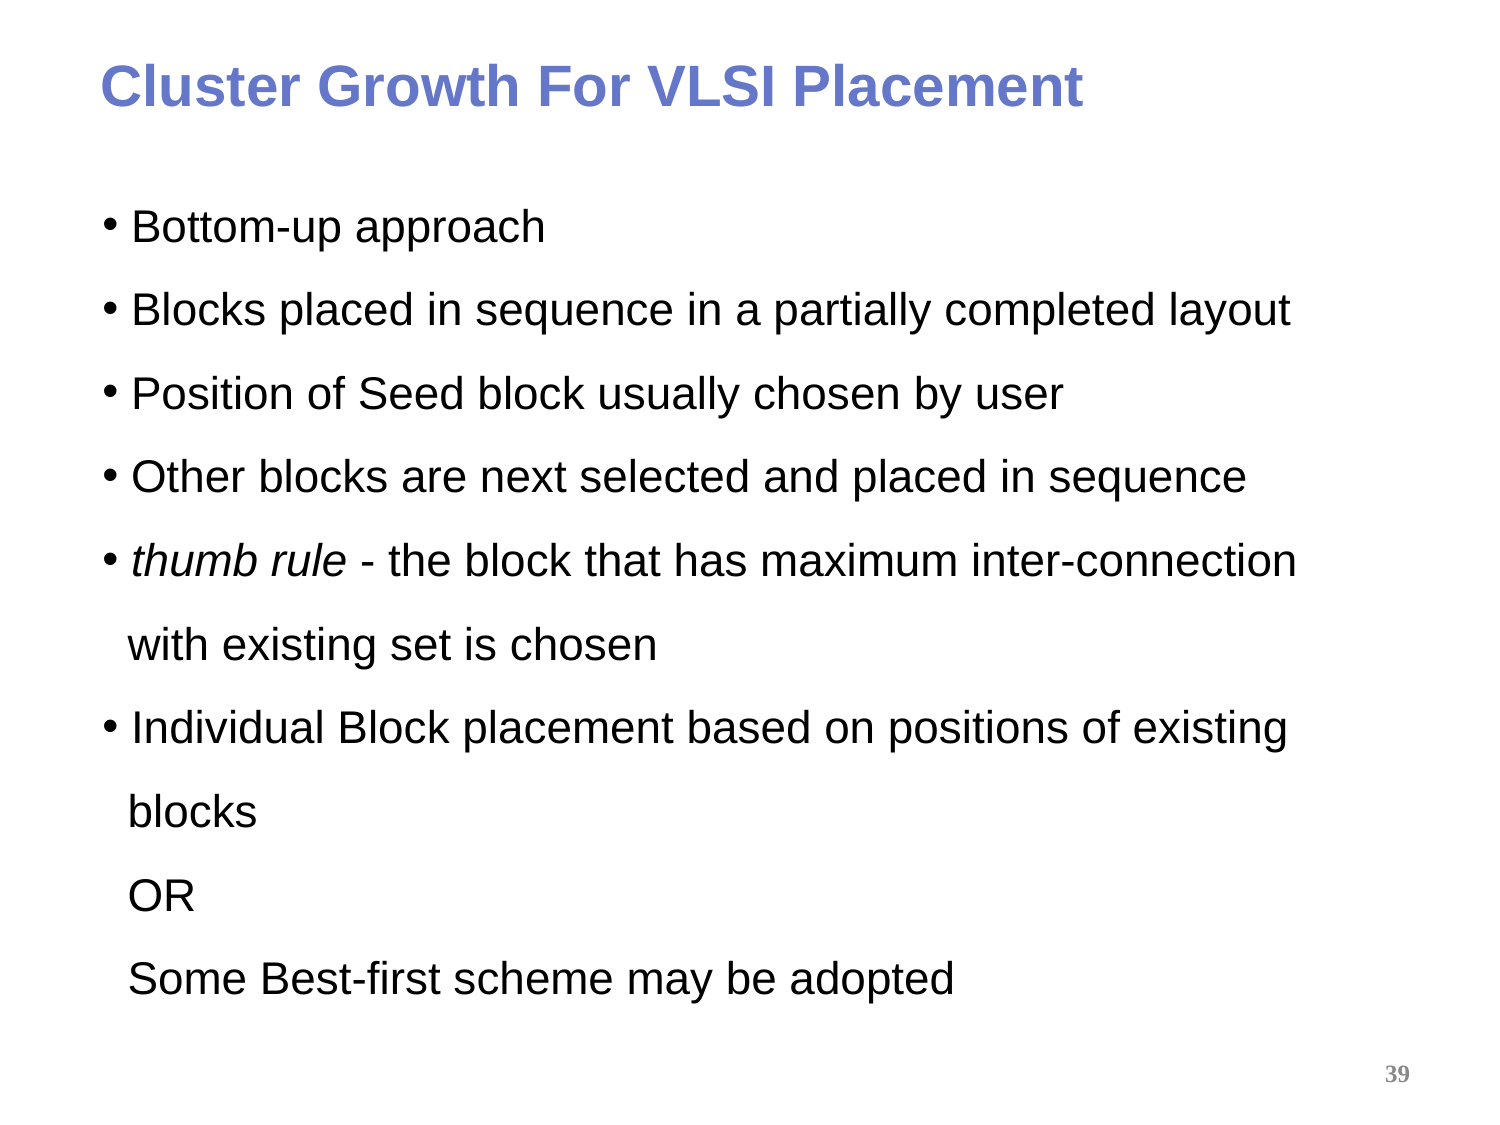

Cluster Growth For VLSI Placement
 Bottom-up approach
 Blocks placed in sequence in a partially completed layout
 Position of Seed block usually chosen by user
 Other blocks are next selected and placed in sequence
 thumb rule - the block that has maximum inter-connection
 with existing set is chosen
 Individual Block placement based on positions of existing
 blocks
 OR
 Some Best-first scheme may be adopted